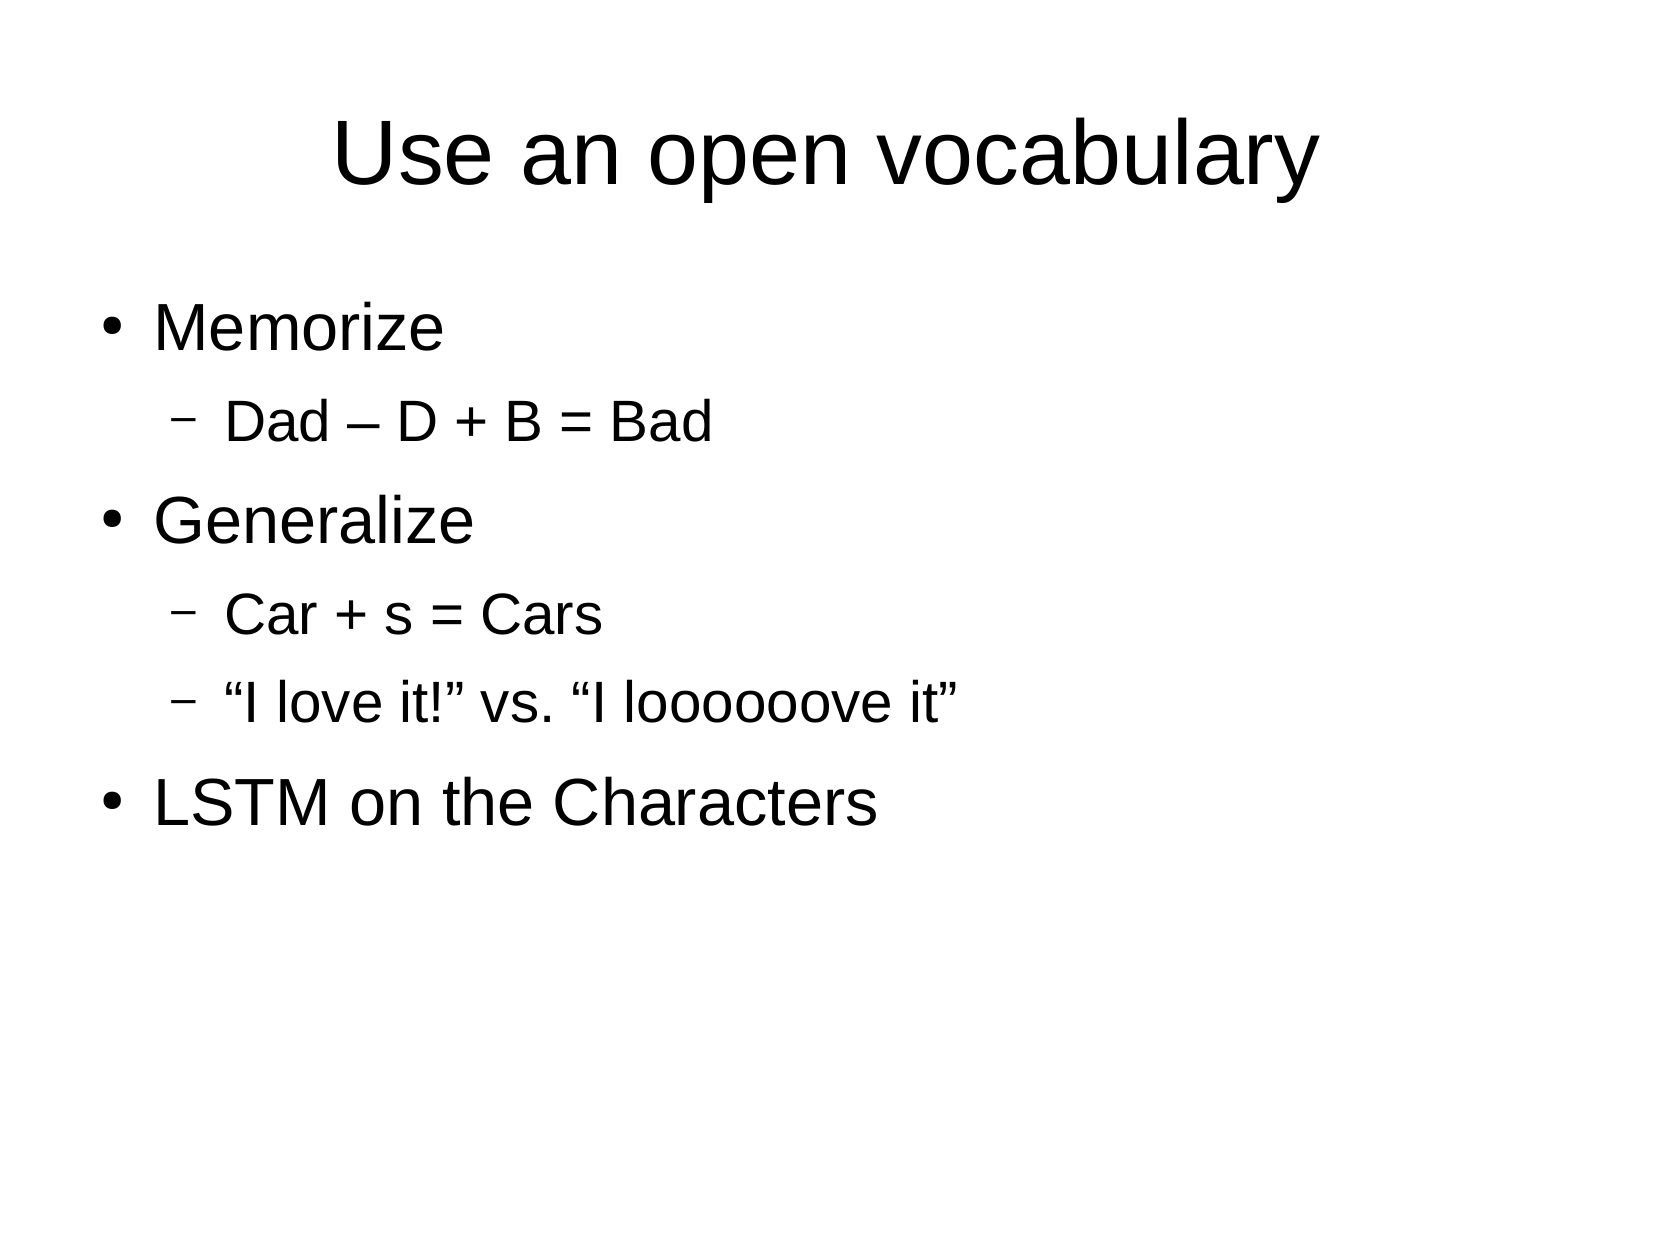

# Use an open vocabulary
Memorize
Dad – D + B = Bad
Generalize
Car + s = Cars
“I love it!” vs. “I loooooove it”
LSTM on the Characters